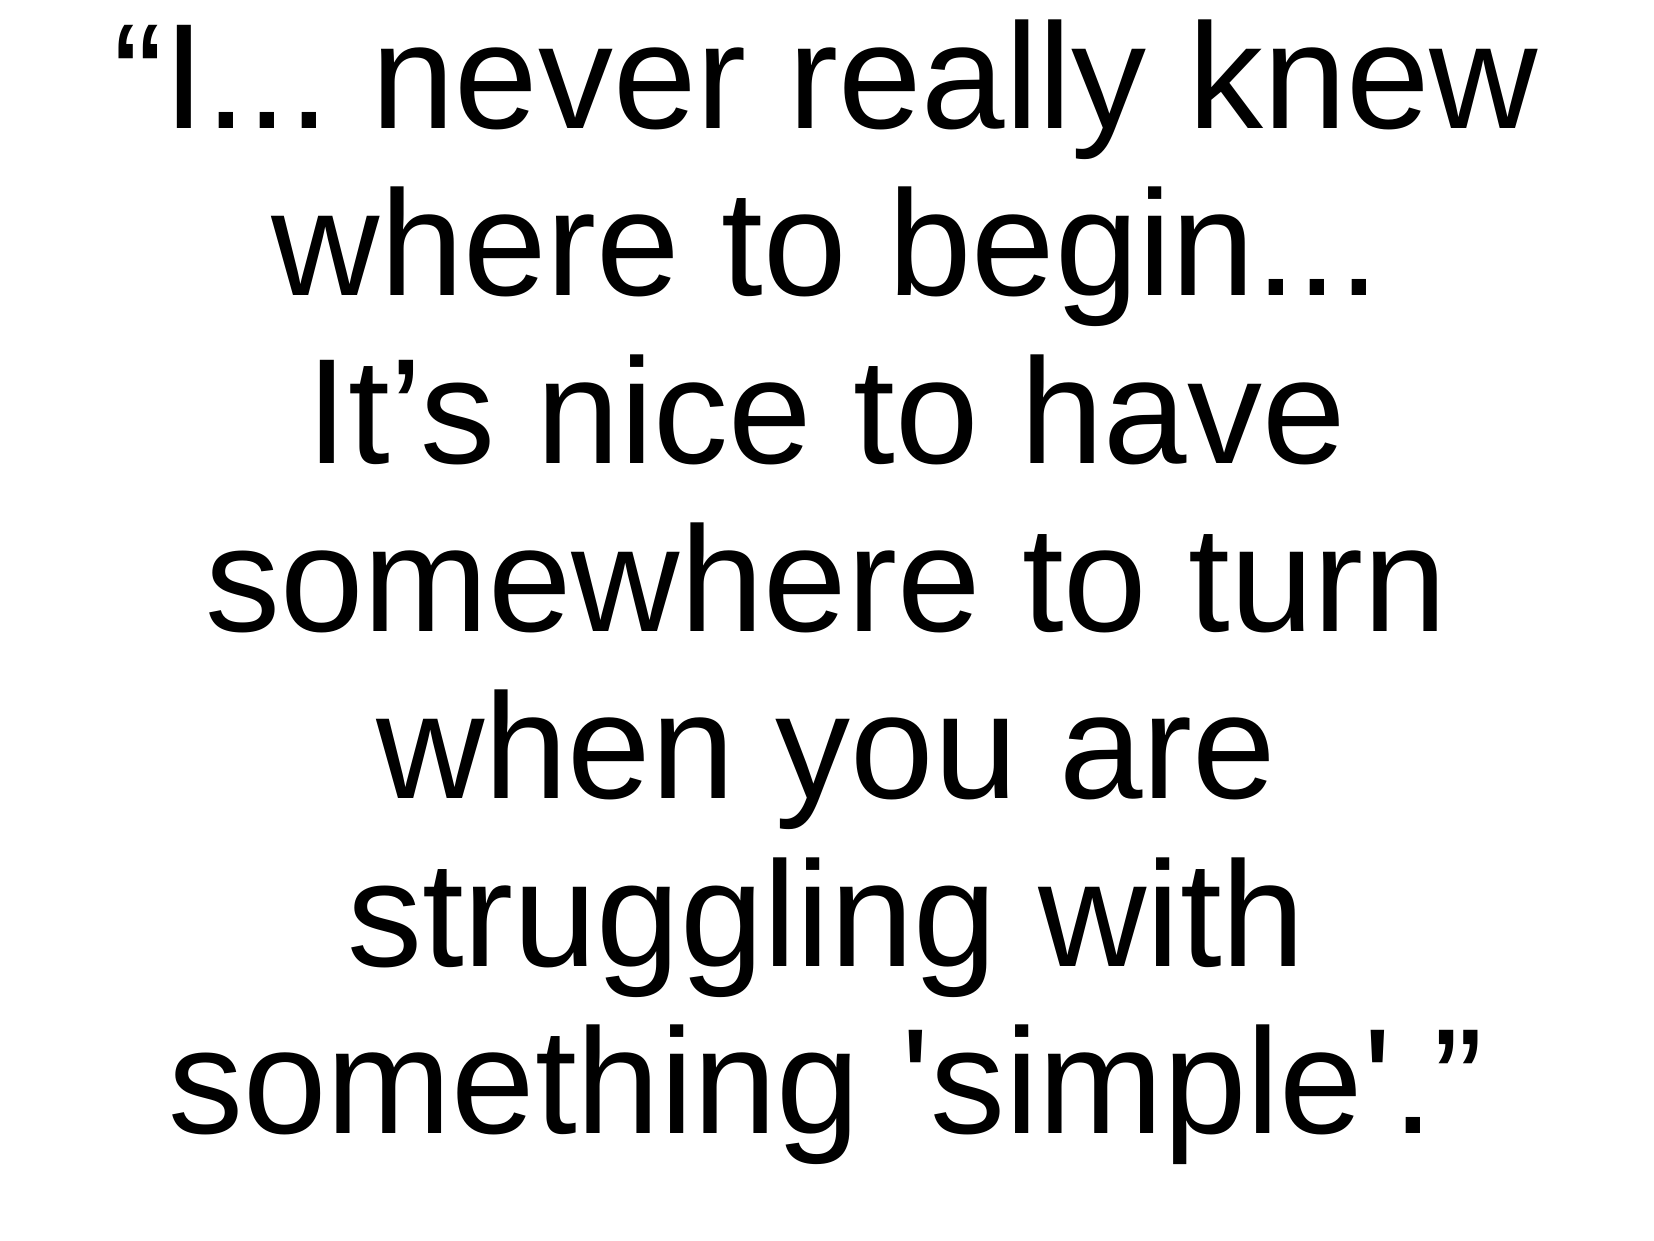

# “I... never really knew where to begin...
It’s nice to have somewhere to turn when you are struggling with something 'simple'.”